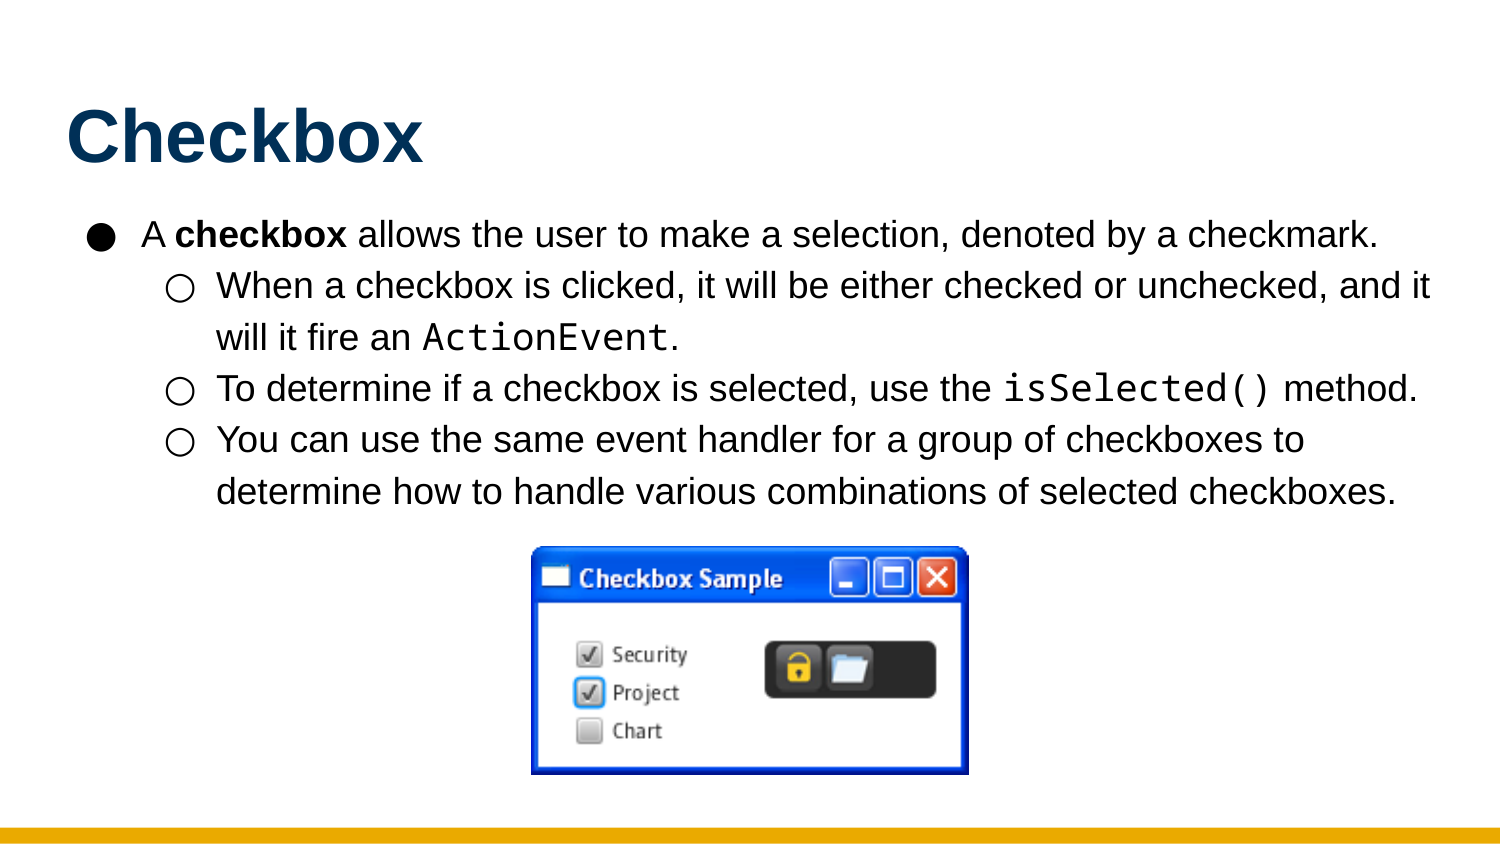

Checkbox
A checkbox allows the user to make a selection, denoted by a checkmark.
When a checkbox is clicked, it will be either checked or unchecked, and it will it fire an ActionEvent.
To determine if a checkbox is selected, use the isSelected() method.
You can use the same event handler for a group of checkboxes to determine how to handle various combinations of selected checkboxes.